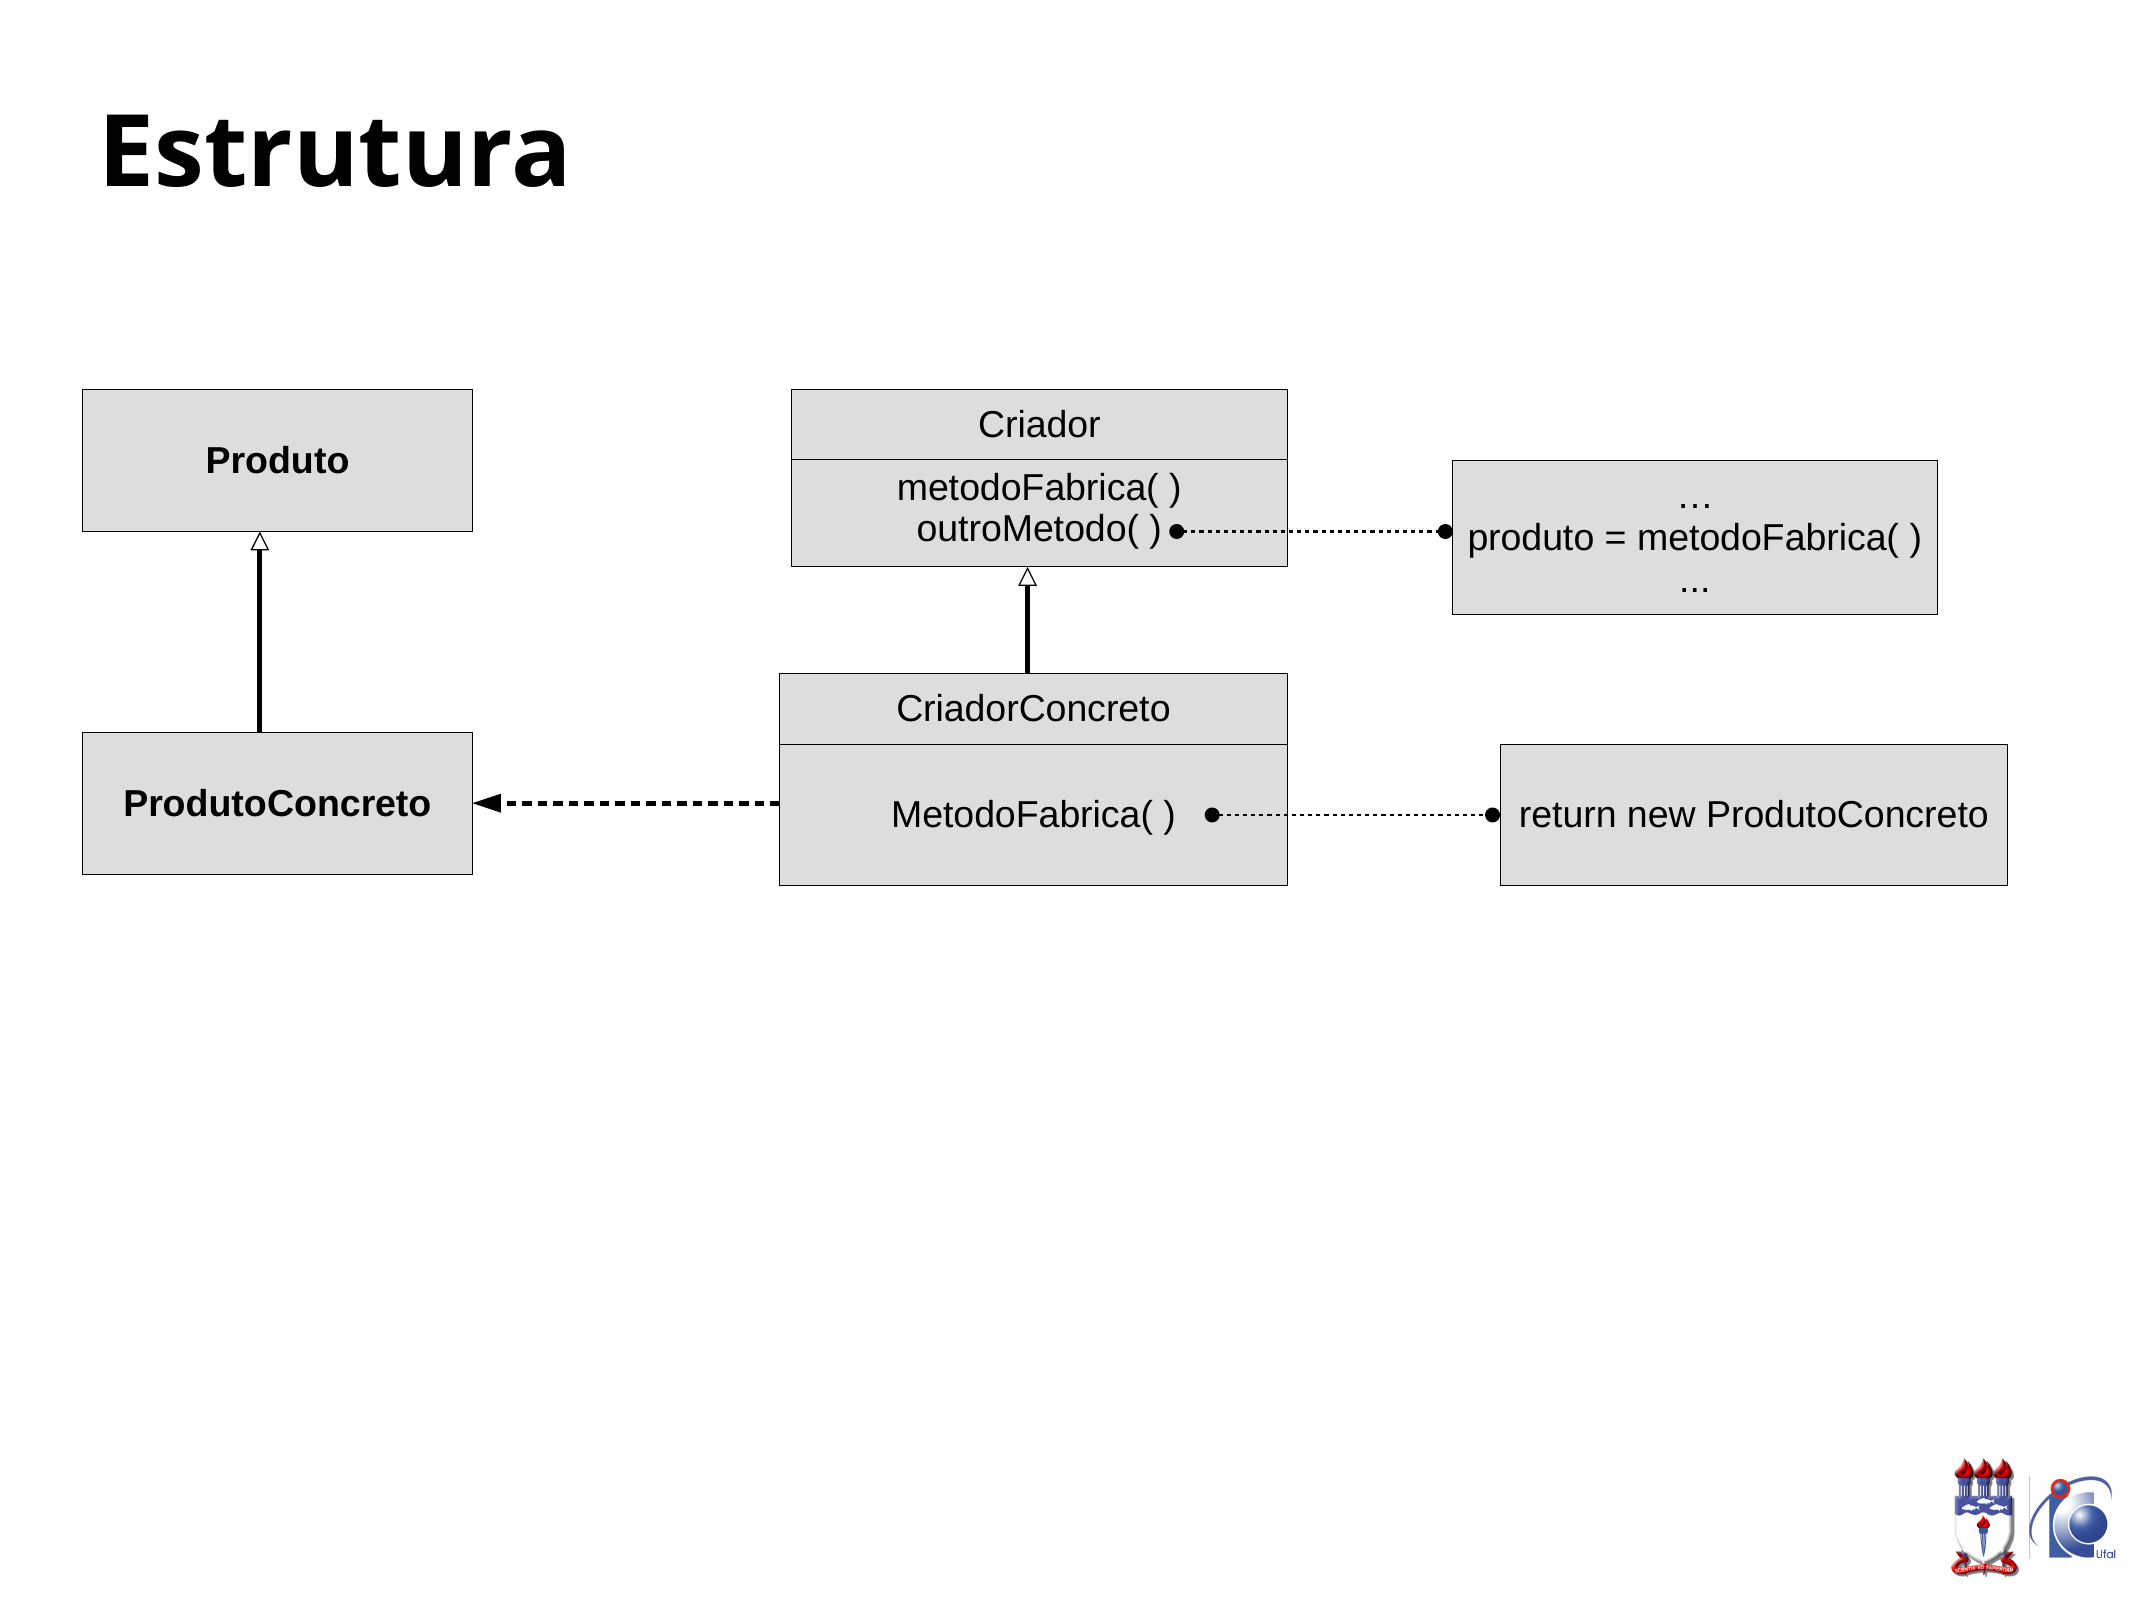

# Estrutura
Criador
Produto
metodoFabrica( )
outroMetodo( )
…
produto = metodoFabrica( )
...
CriadorConcreto
ProdutoConcreto
MetodoFabrica( )
return new ProdutoConcreto